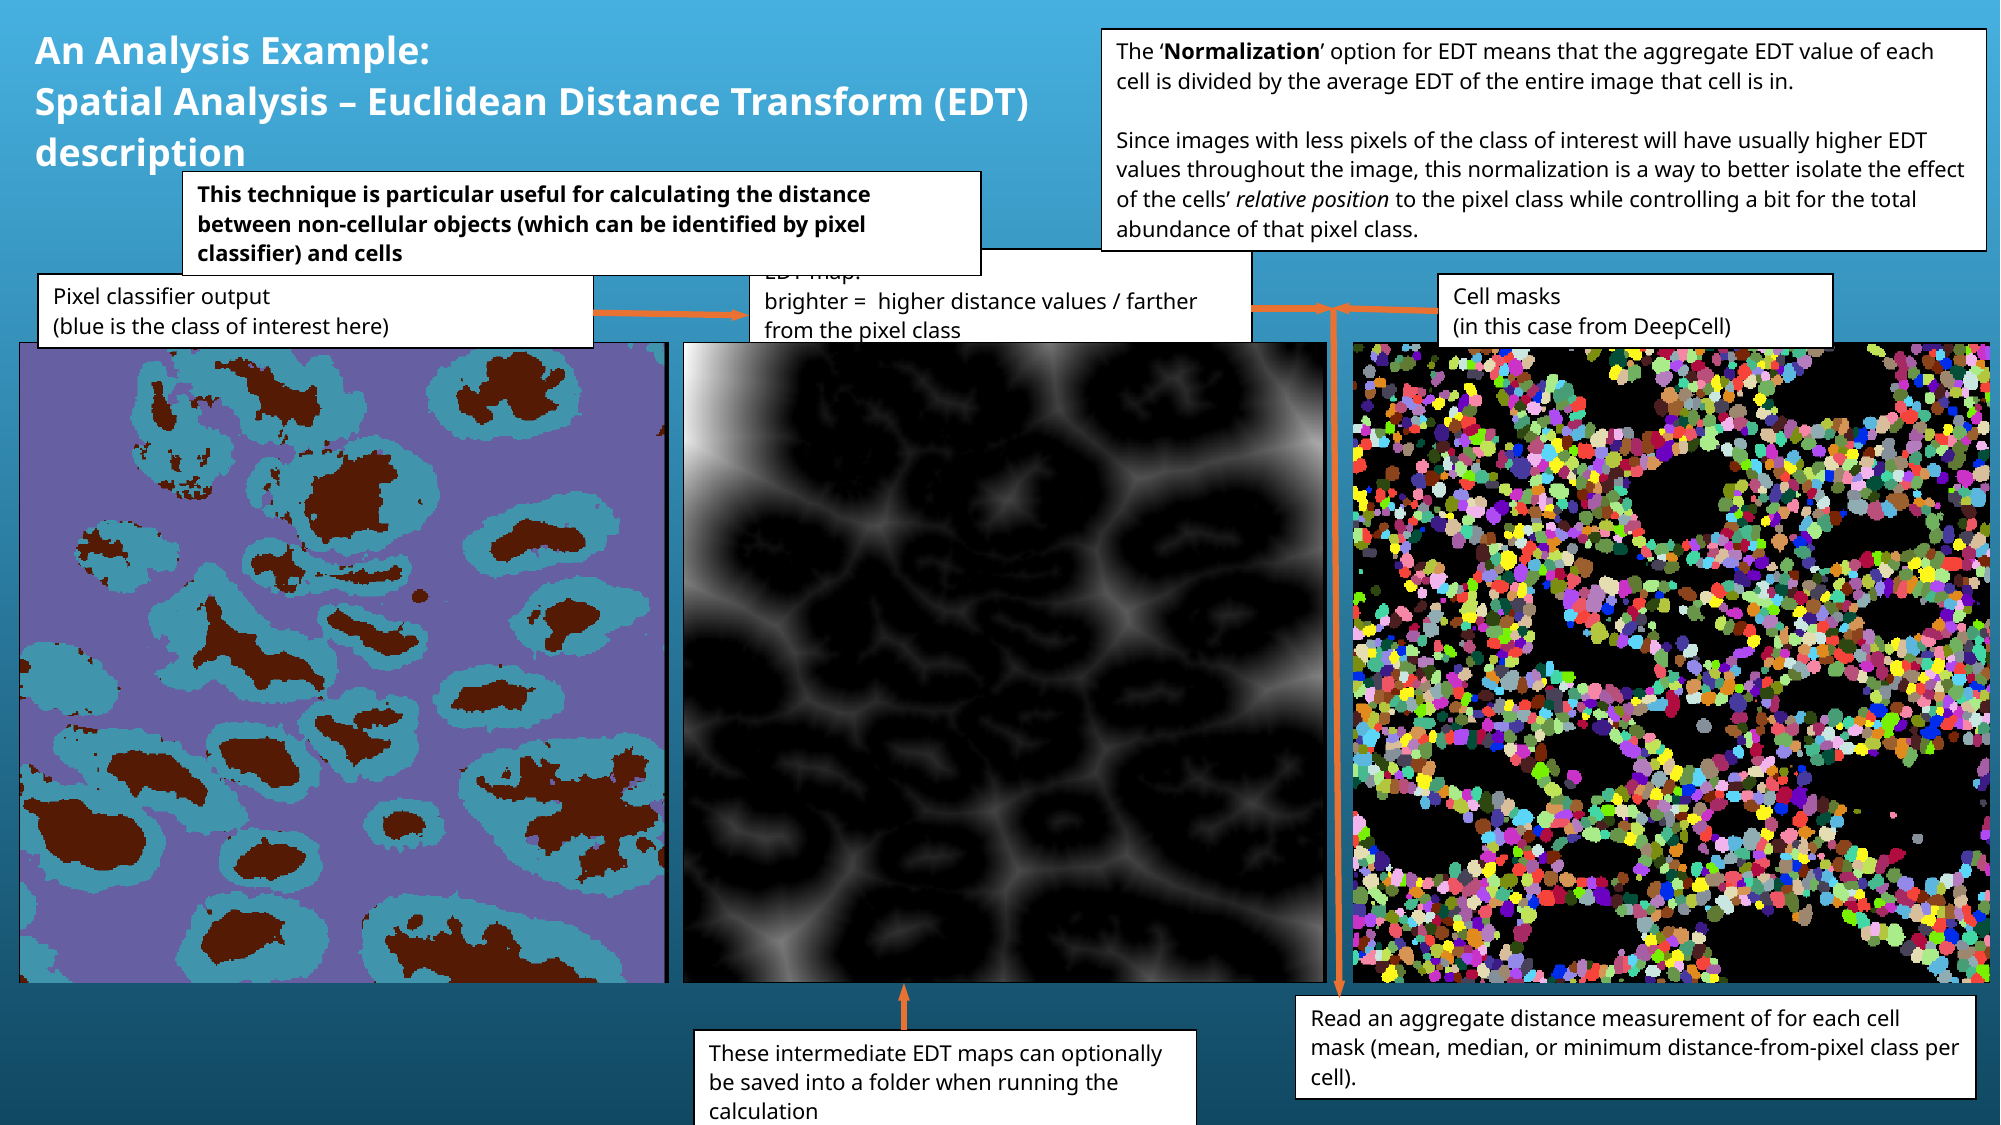

An Analysis Example:
Spatial Analysis – Euclidean Distance Transform (EDT) description
The ‘Normalization’ option for EDT means that the aggregate EDT value of each cell is divided by the average EDT of the entire image that cell is in.
Since images with less pixels of the class of interest will have usually higher EDT values throughout the image, this normalization is a way to better isolate the effect of the cells’ relative position to the pixel class while controlling a bit for the total abundance of that pixel class.
This technique is particular useful for calculating the distance between non-cellular objects (which can be identified by pixel classifier) and cells
EDT map:
brighter = higher distance values / farther from the pixel class
Pixel classifier output
(blue is the class of interest here)
Cell masks
(in this case from DeepCell)
Read an aggregate distance measurement of for each cell mask (mean, median, or minimum distance-from-pixel class per cell).
These intermediate EDT maps can optionally be saved into a folder when running the calculation